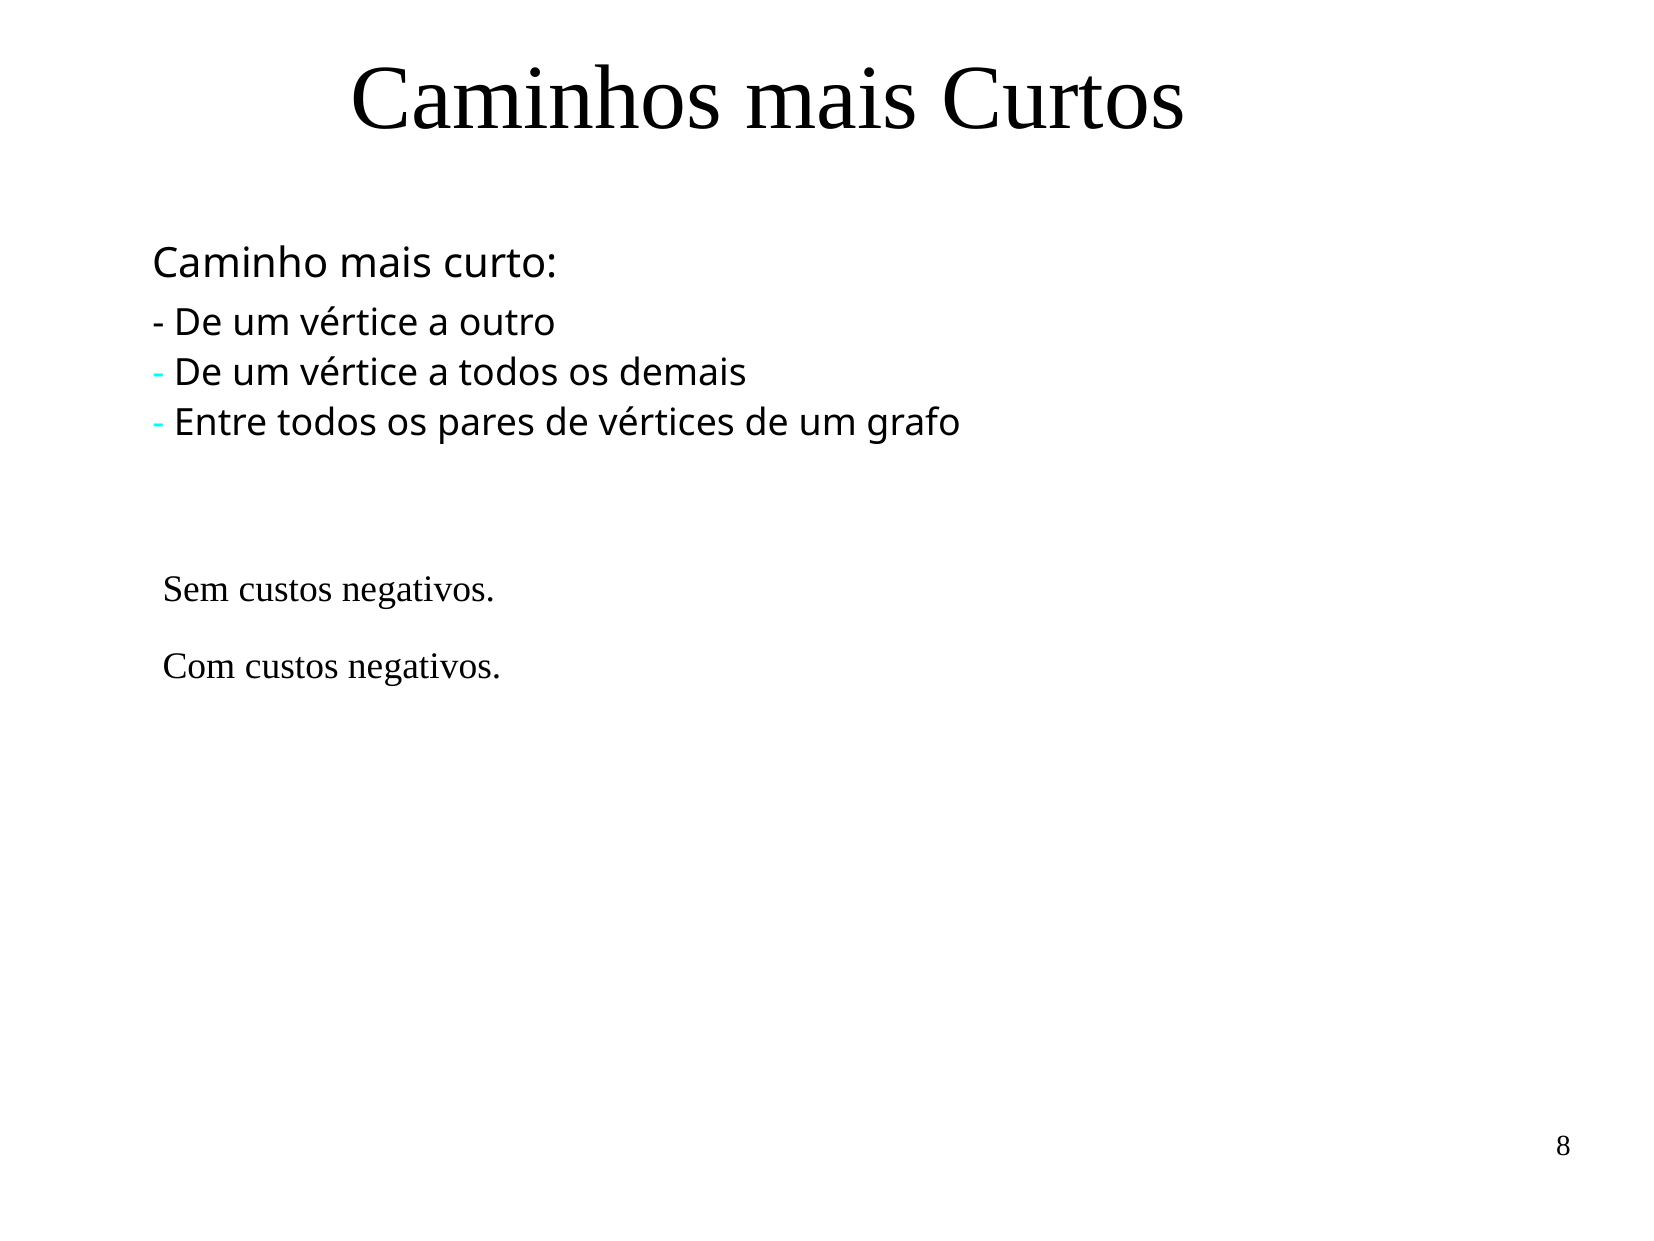

# Caminhos mais Curtos
Caminho mais curto:
- De um vértice a outro
- De um vértice a todos os demais
- Entre todos os pares de vértices de um grafo
Sem custos negativos.
Com custos negativos.
8